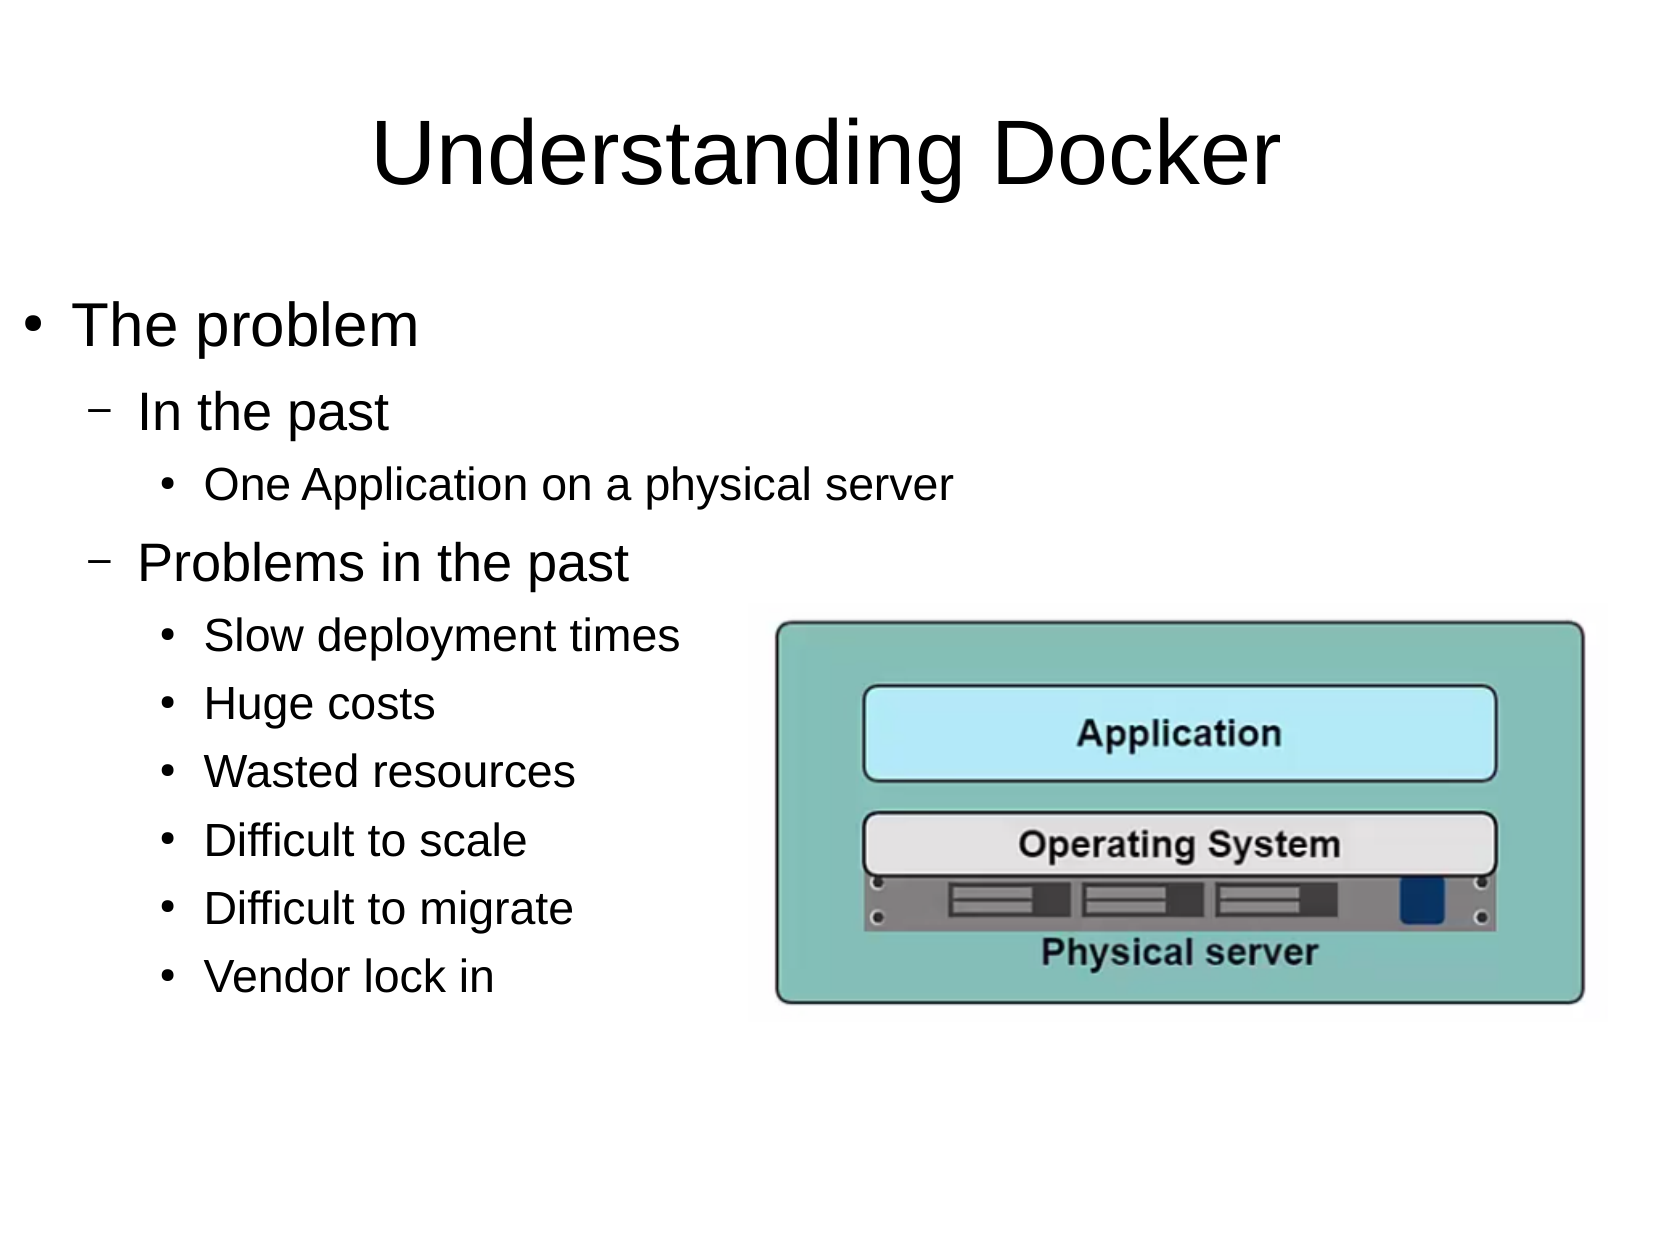

# Understanding Docker
The problem
In the past
One Application on a physical server
Problems in the past
Slow deployment times
Huge costs
Wasted resources
Difficult to scale
Difficult to migrate
Vendor lock in